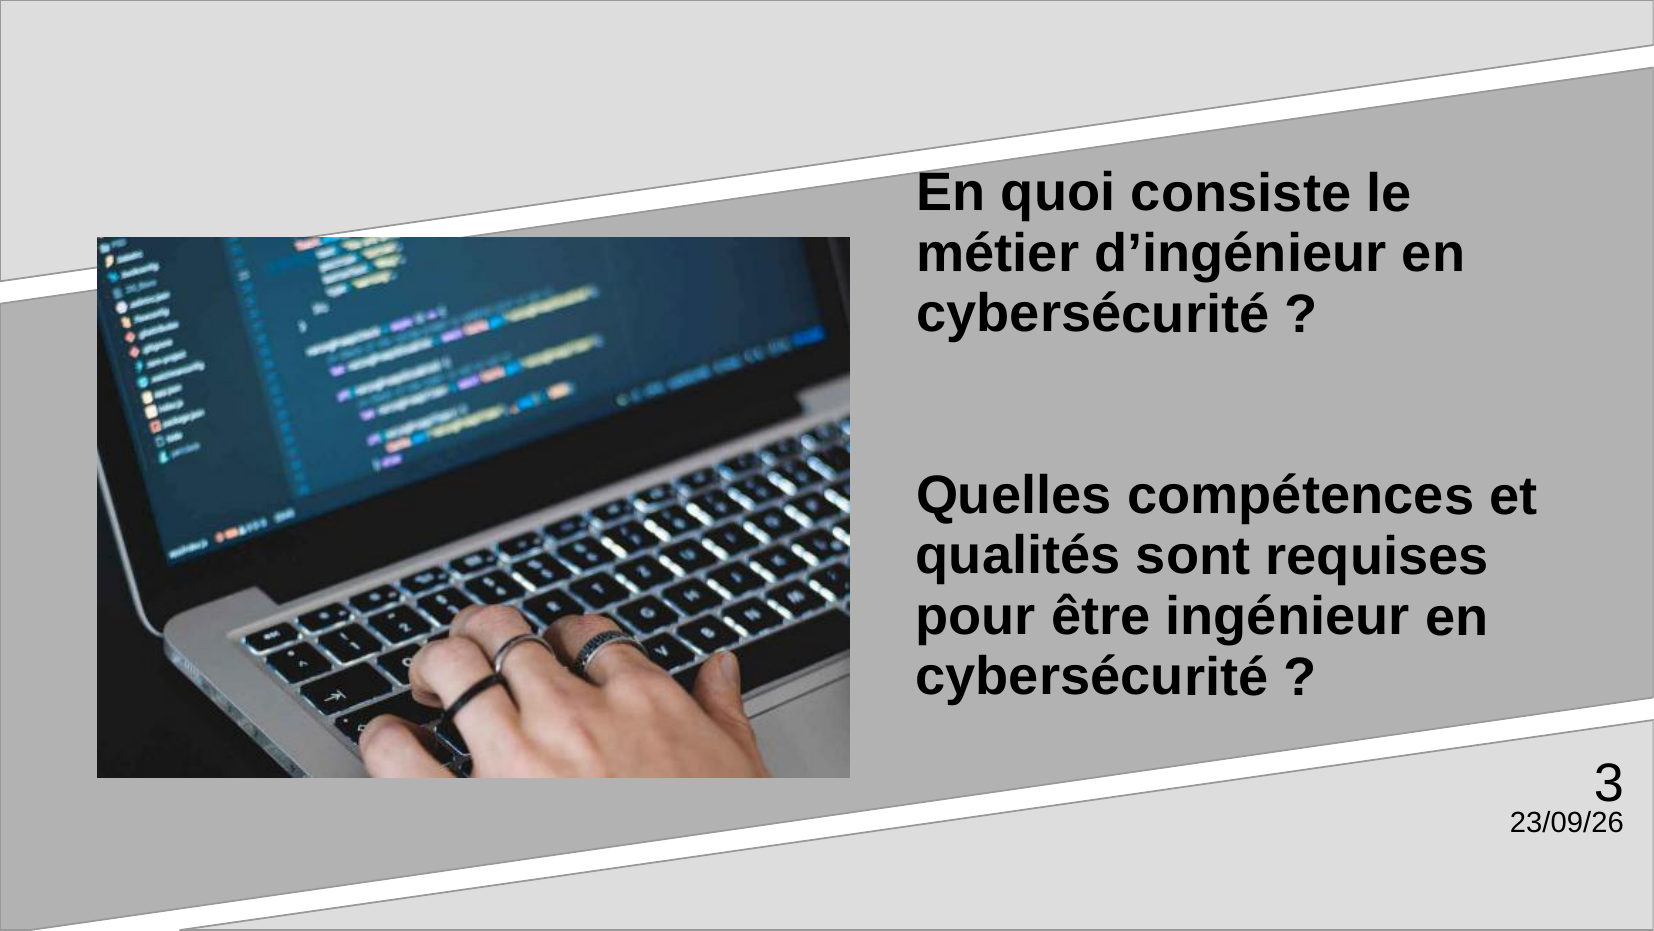

# En quoi consiste le métier d’ingénieur en cybersécurité ? Quelles compétences et qualités sont requises pour être ingénieur en cybersécurité ?
3